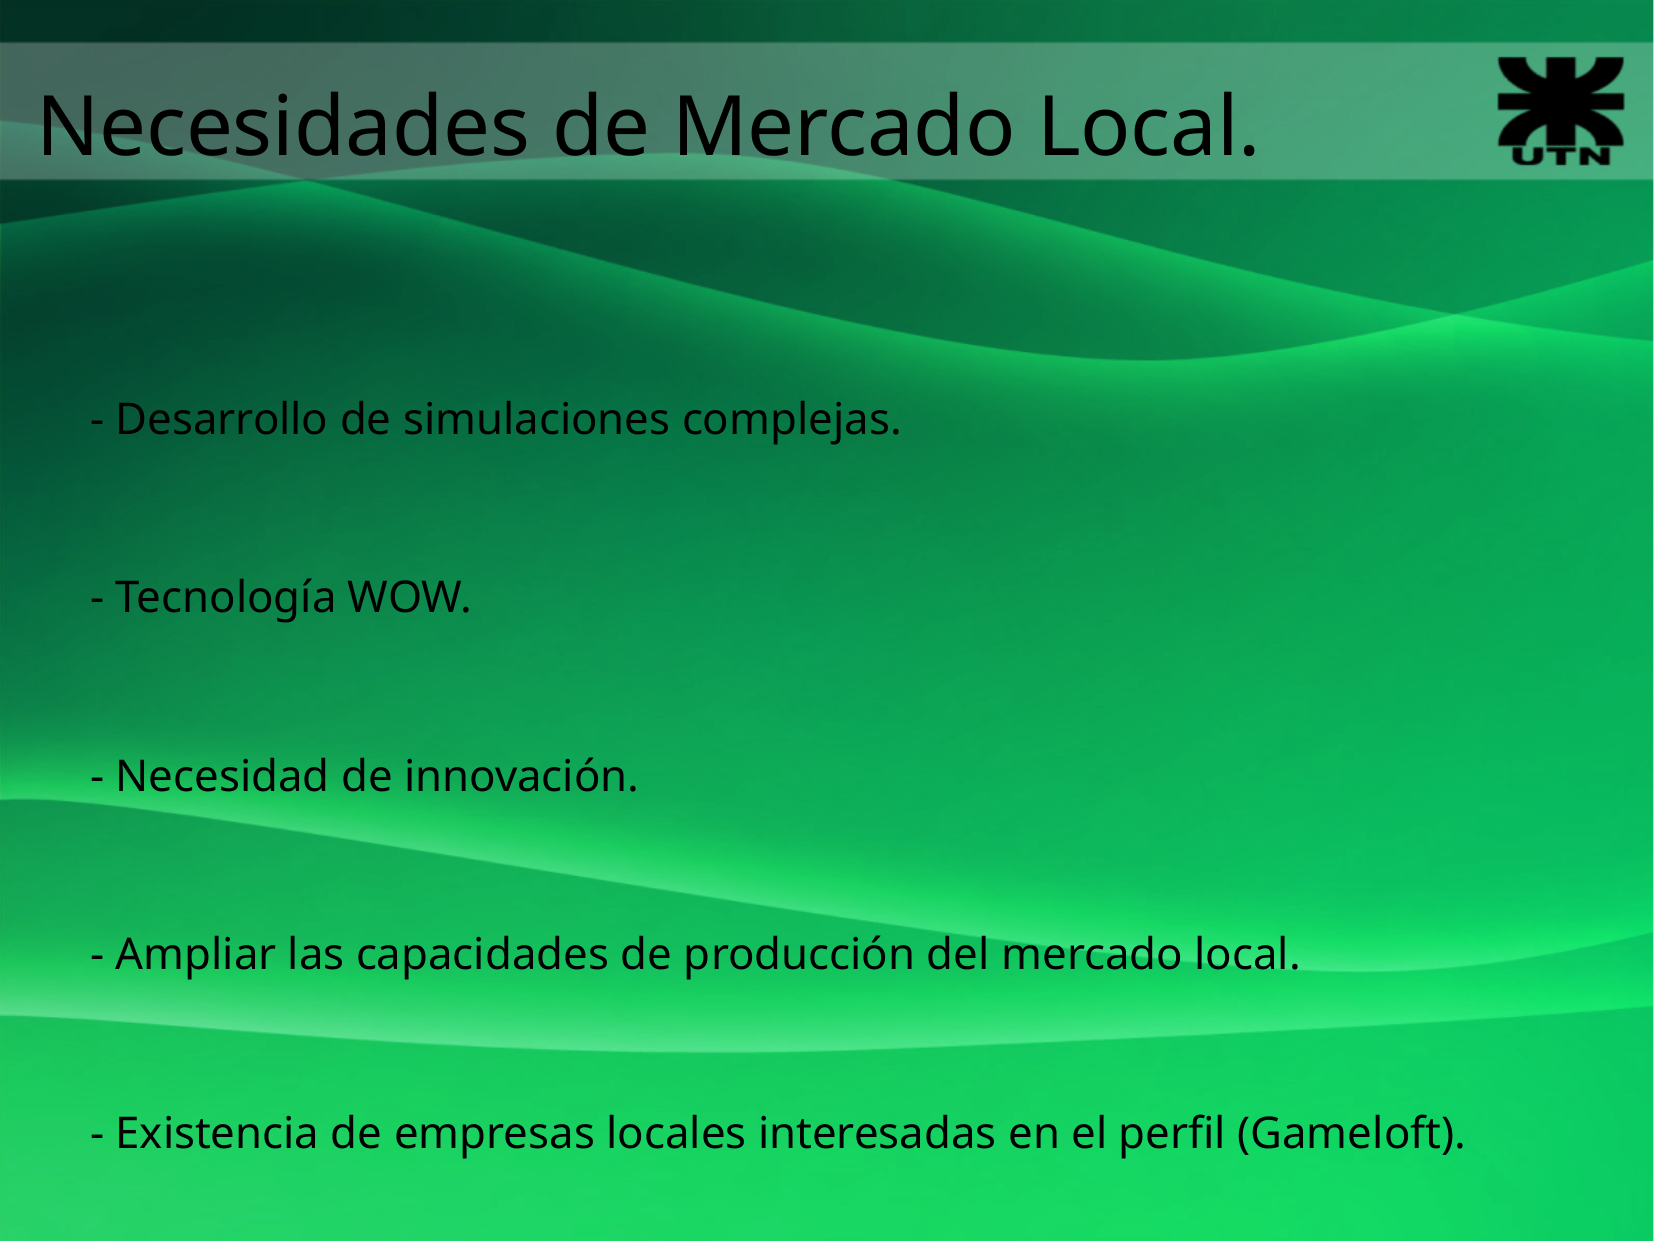

Necesidades de Mercado Local.
 - Desarrollo de simulaciones complejas.
 - Tecnología WOW.
 - Necesidad de innovación.
 - Ampliar las capacidades de producción del mercado local.
 - Existencia de empresas locales interesadas en el perfil (Gameloft).